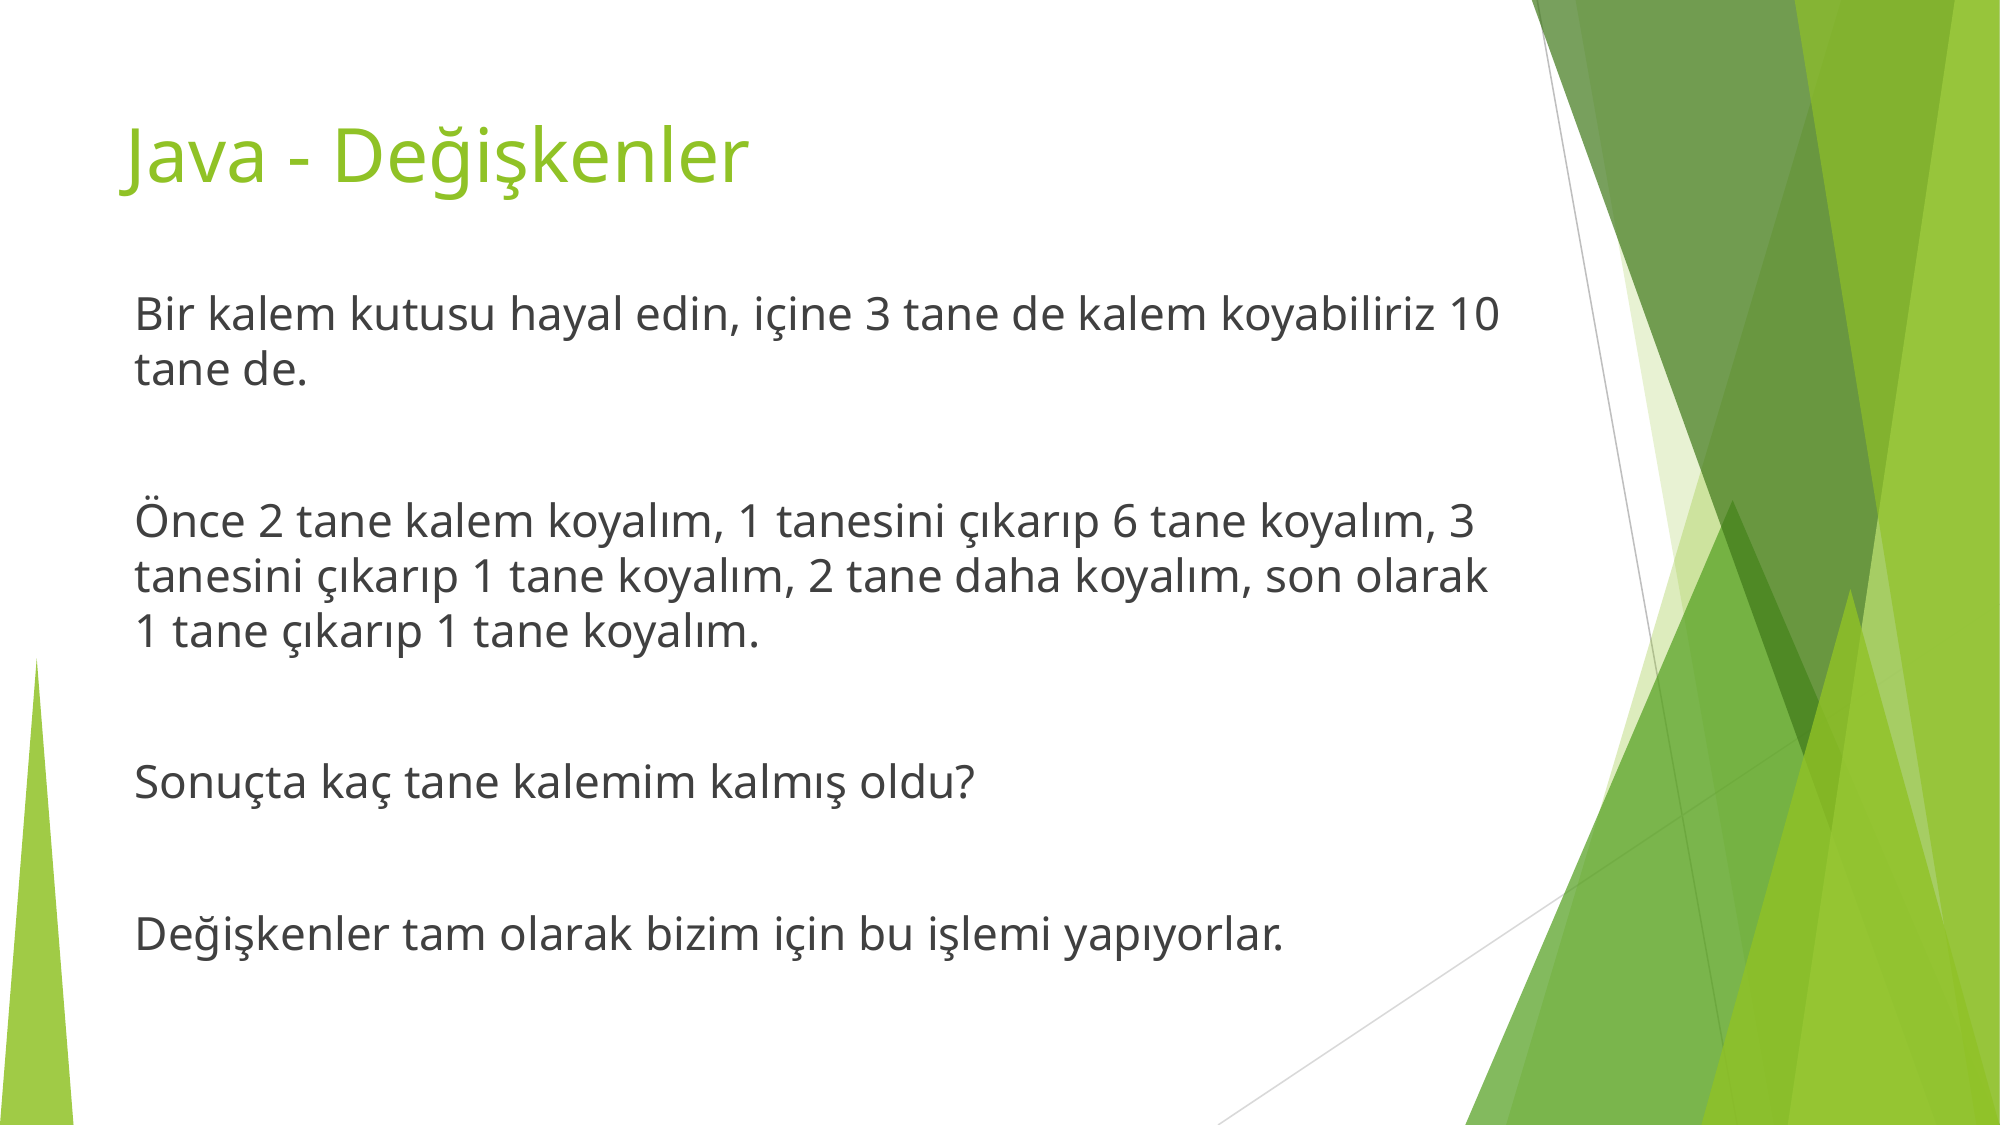

# Java - Değişkenler
Bir kalem kutusu hayal edin, içine 3 tane de kalem koyabiliriz 10 tane de.
Önce 2 tane kalem koyalım, 1 tanesini çıkarıp 6 tane koyalım, 3 tanesini çıkarıp 1 tane koyalım, 2 tane daha koyalım, son olarak 1 tane çıkarıp 1 tane koyalım.
Sonuçta kaç tane kalemim kalmış oldu?
Değişkenler tam olarak bizim için bu işlemi yapıyorlar.